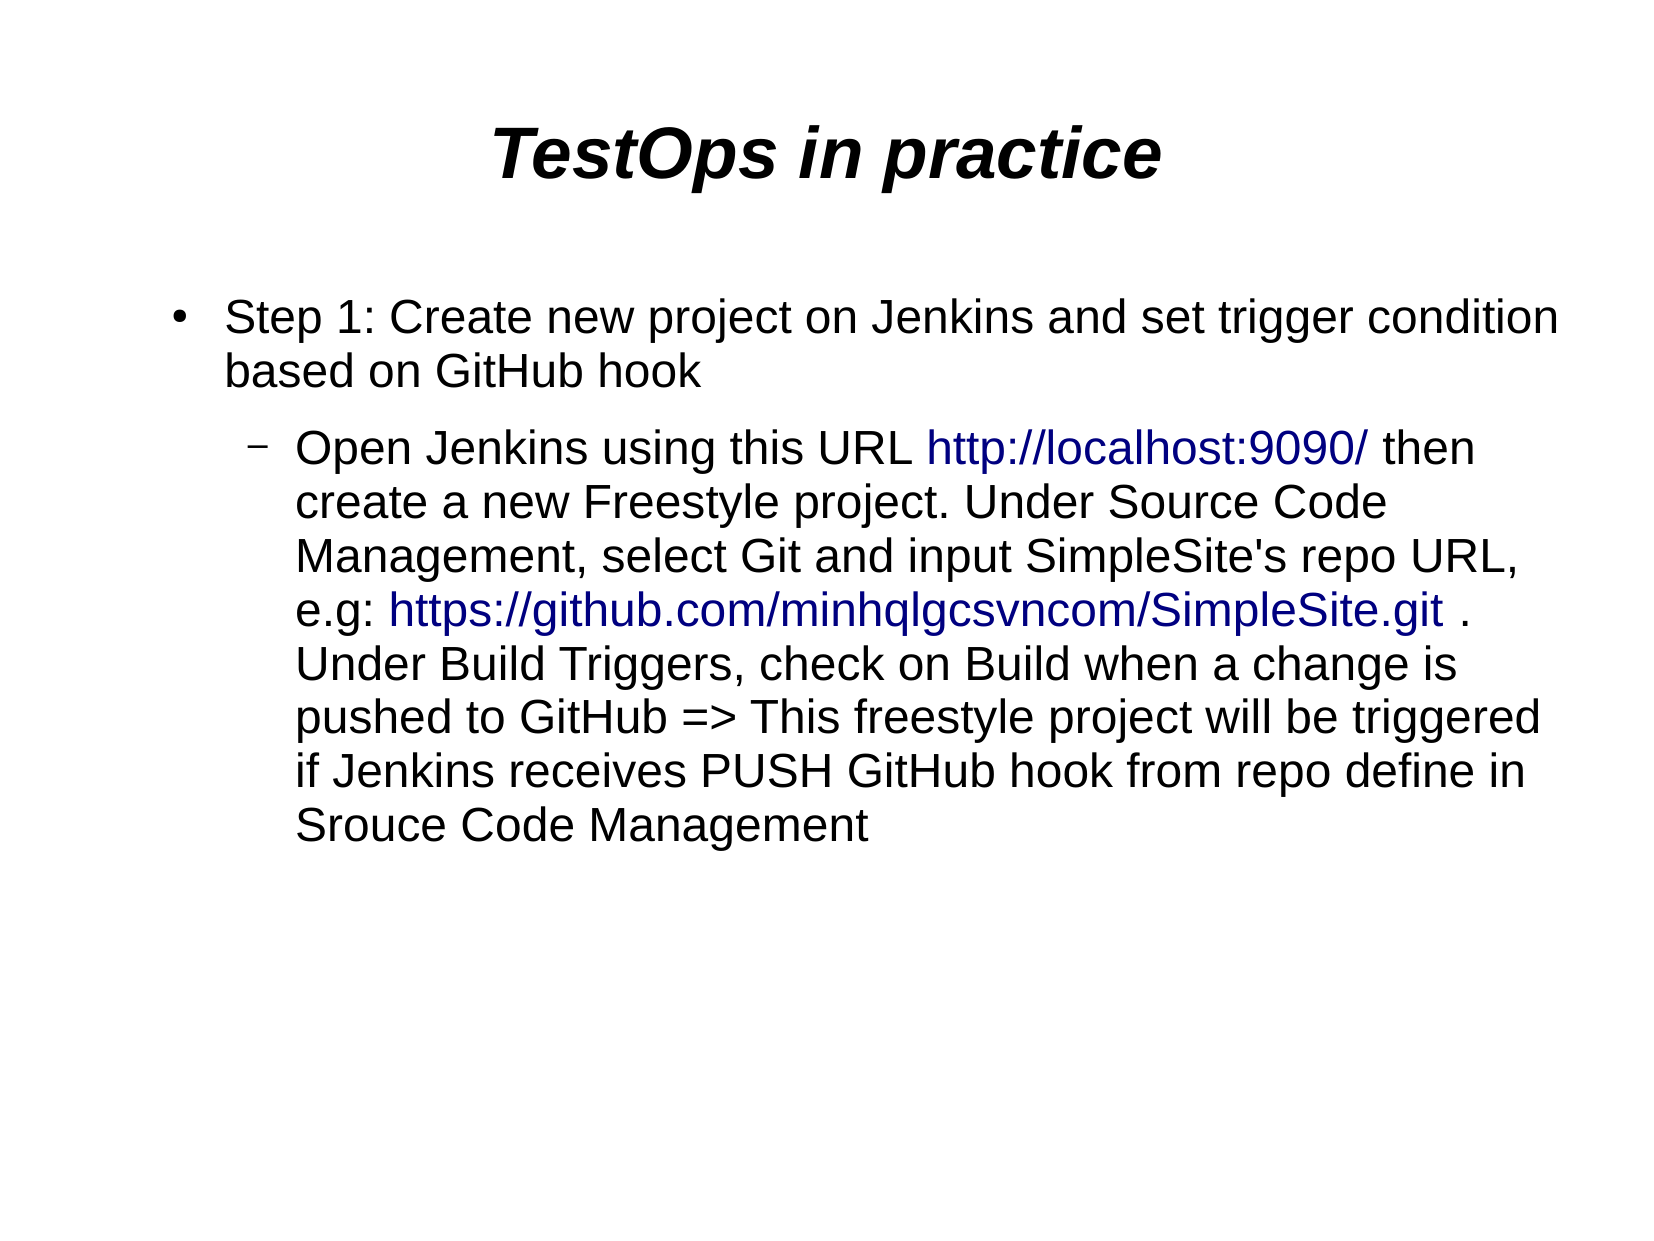

# TestOps in practice
Step 1: Create new project on Jenkins and set trigger condition based on GitHub hook
Open Jenkins using this URL http://localhost:9090/ then create a new Freestyle project. Under Source Code Management, select Git and input SimpleSite's repo URL, e.g: https://github.com/minhqlgcsvncom/SimpleSite.git . Under Build Triggers, check on Build when a change is pushed to GitHub => This freestyle project will be triggered if Jenkins receives PUSH GitHub hook from repo define in Srouce Code Management